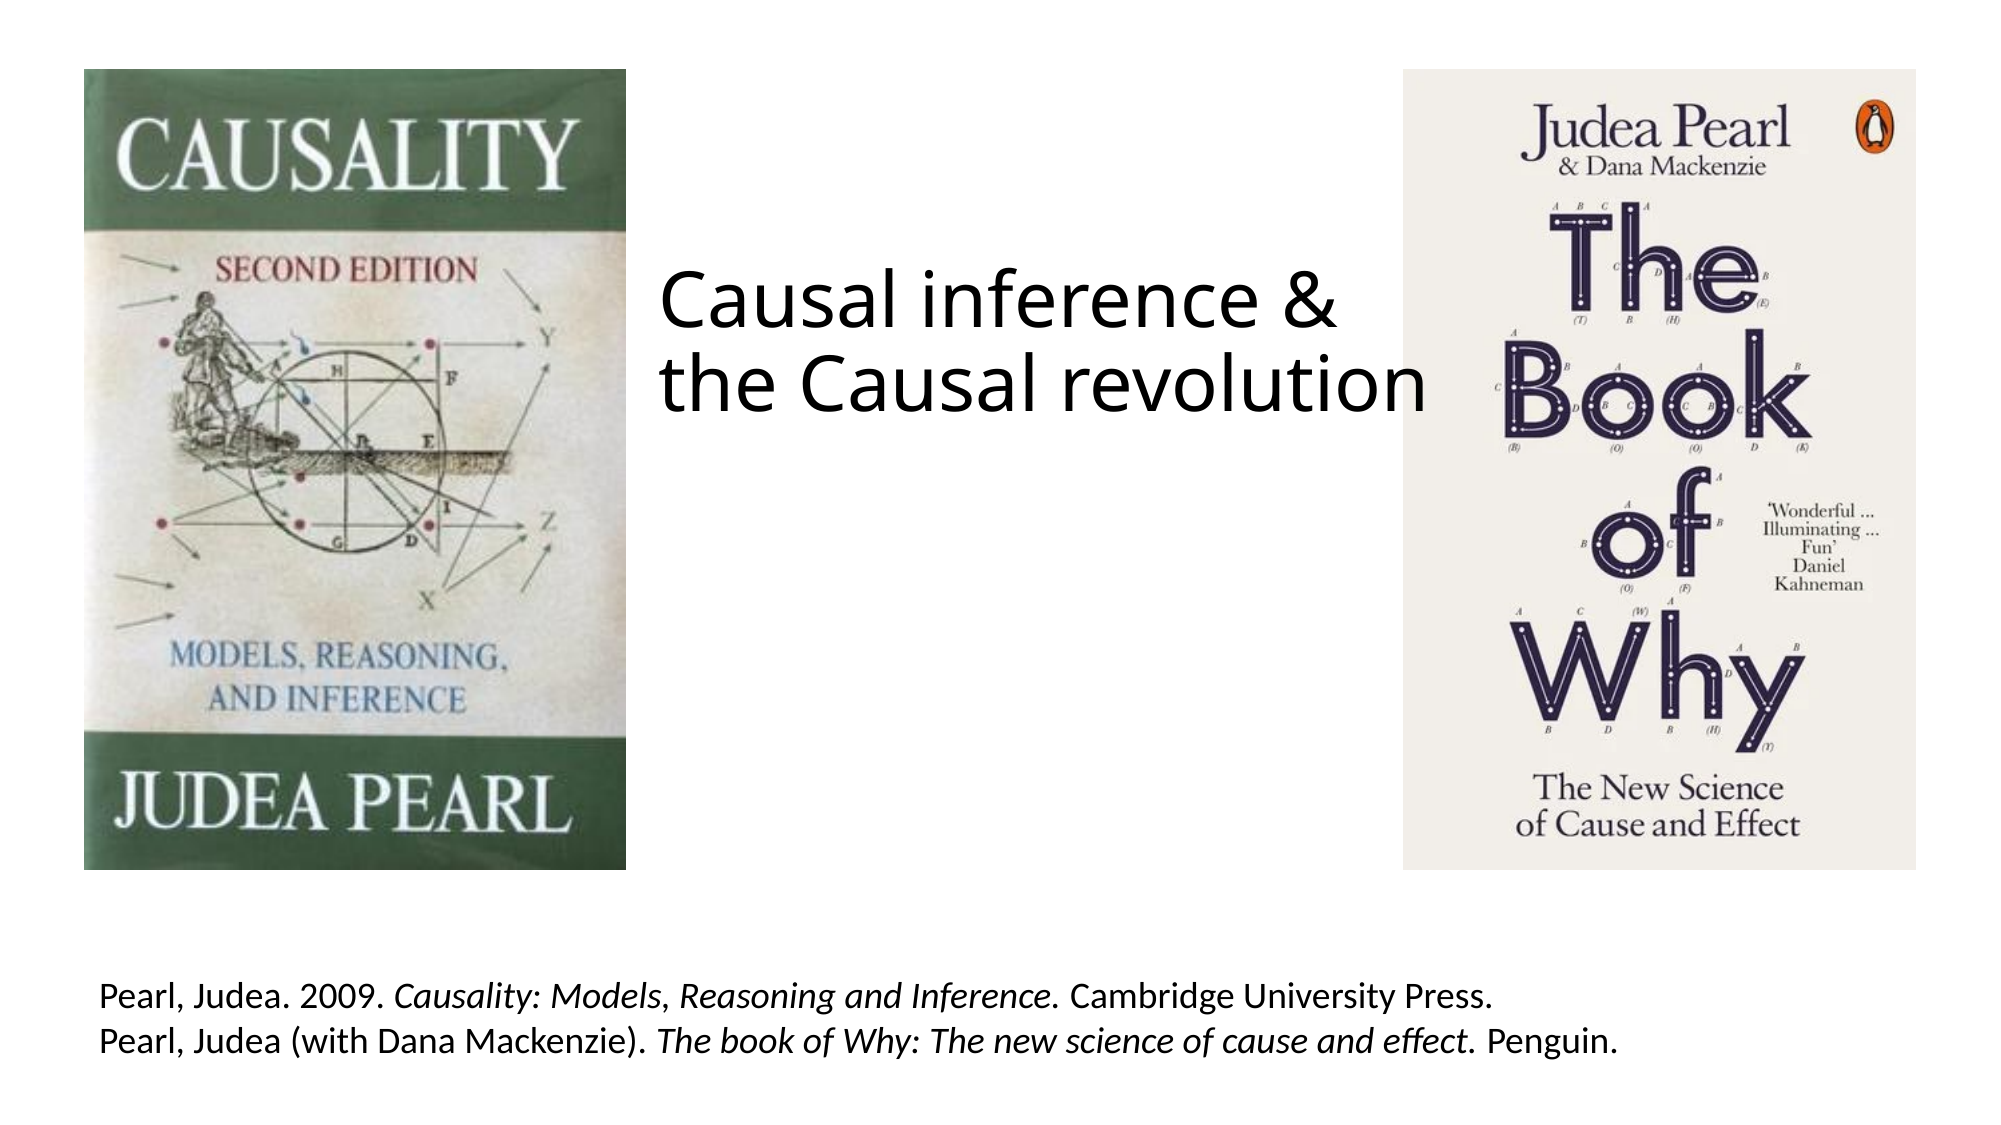

# Causal inference & the Causal revolution
Pearl, Judea. 2009. Causality: Models, Reasoning and Inference. Cambridge University Press.
Pearl, Judea (with Dana Mackenzie). The book of Why: The new science of cause and effect. Penguin.